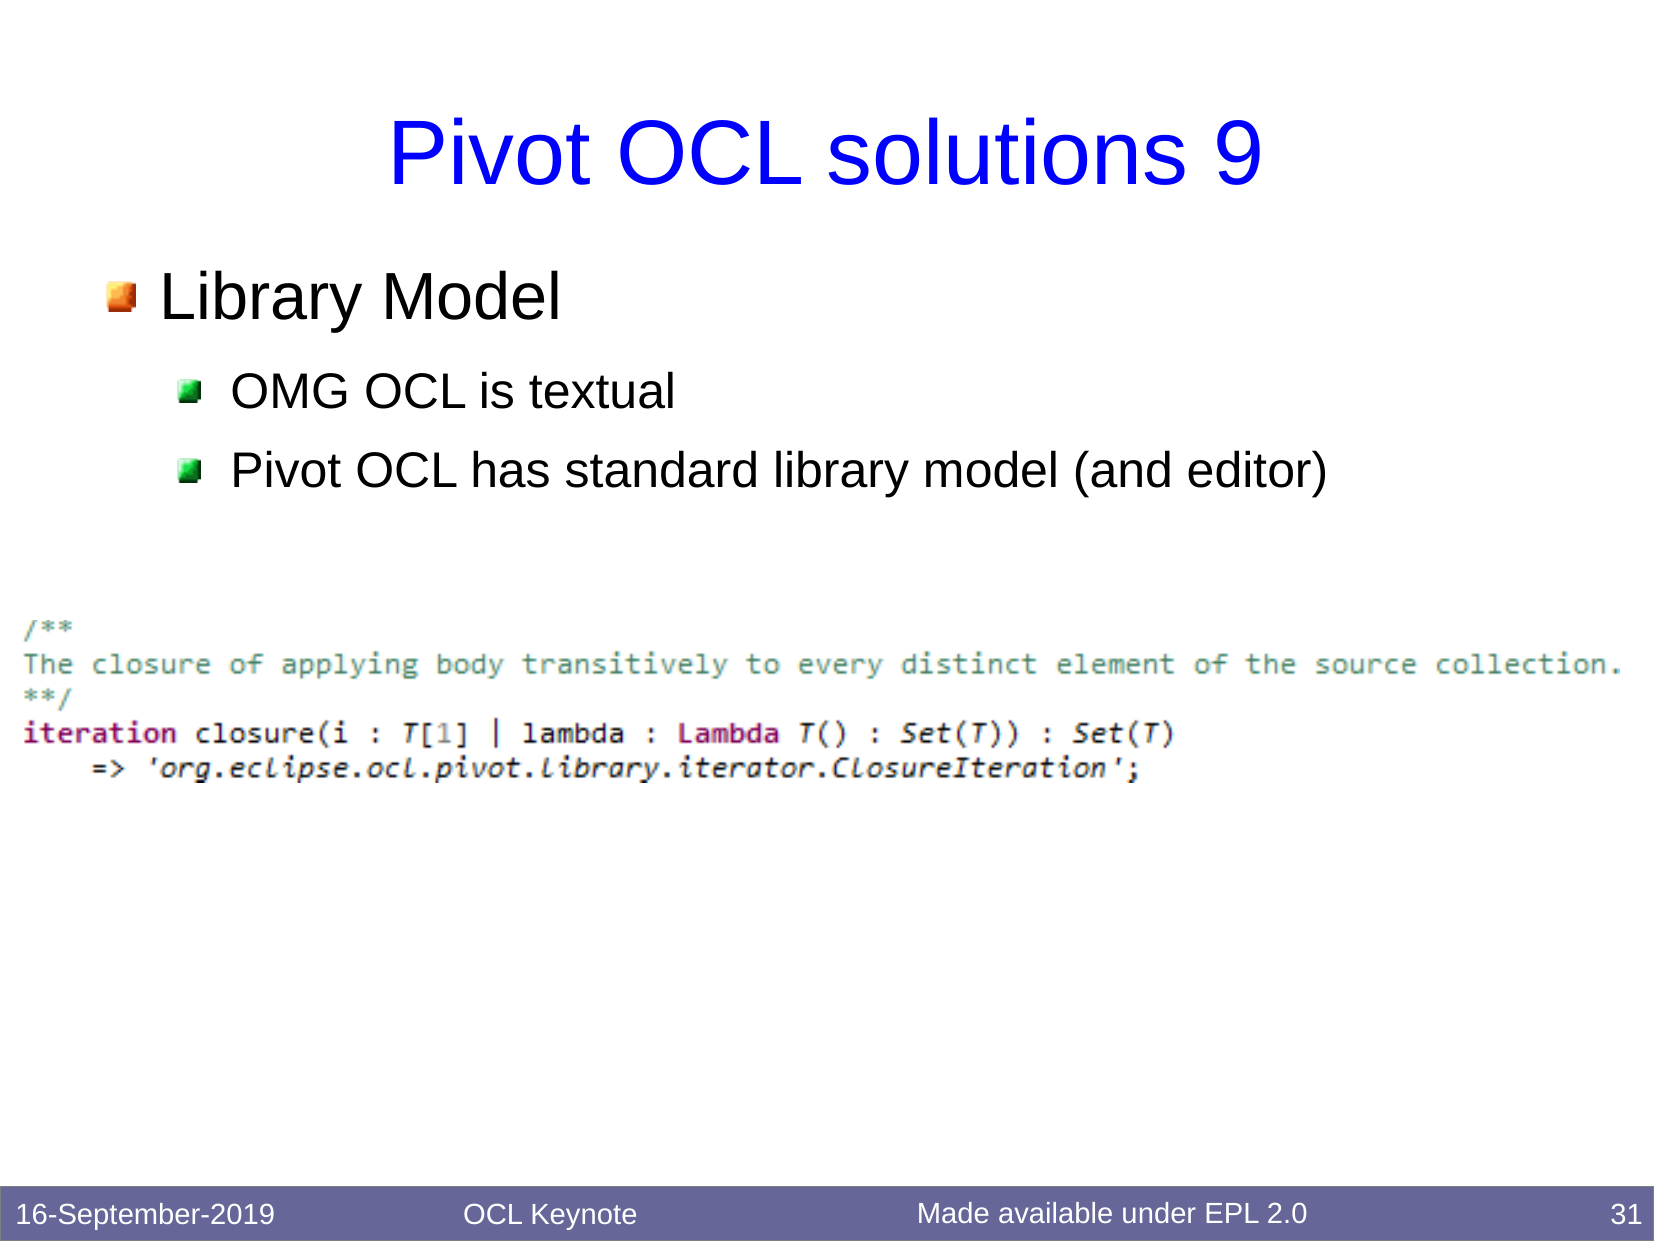

# Pivot OCL solutions 9
Library Model
OMG OCL is textual
Pivot OCL has standard library model (and editor)
16-September-2019
OCL Keynote
31